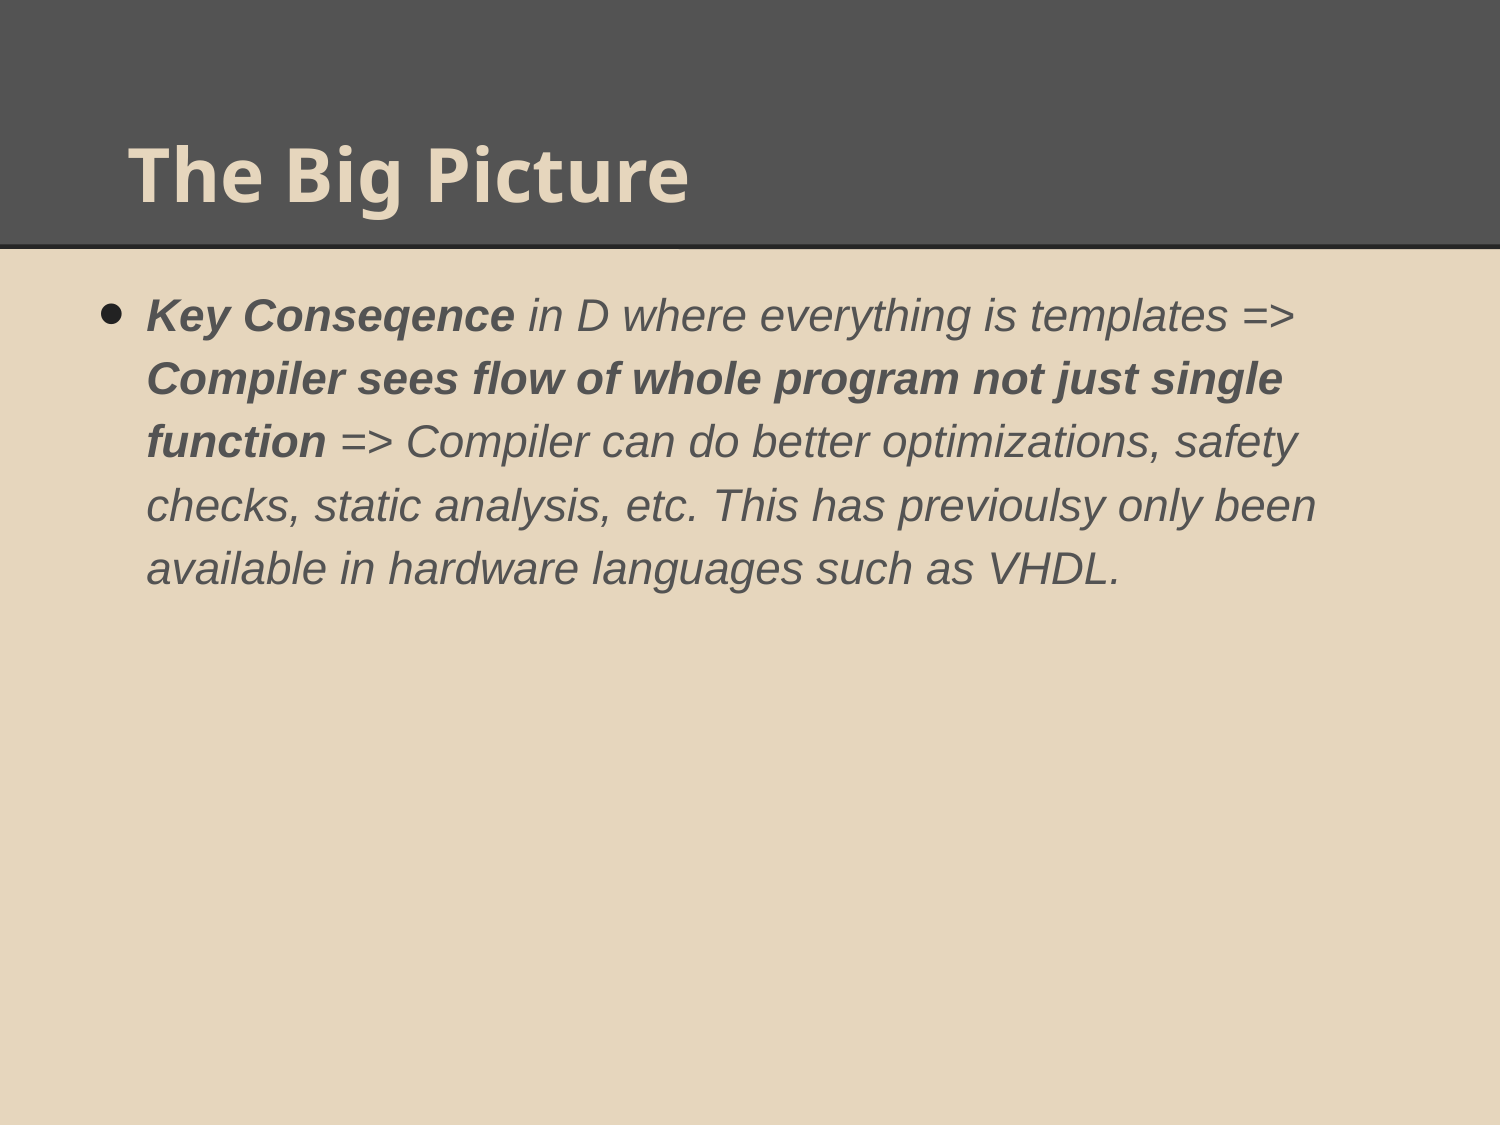

# The Big Picture
Key Conseqence in D where everything is templates => Compiler sees flow of whole program not just single function => Compiler can do better optimizations, safety checks, static analysis, etc. This has previoulsy only been available in hardware languages such as VHDL.